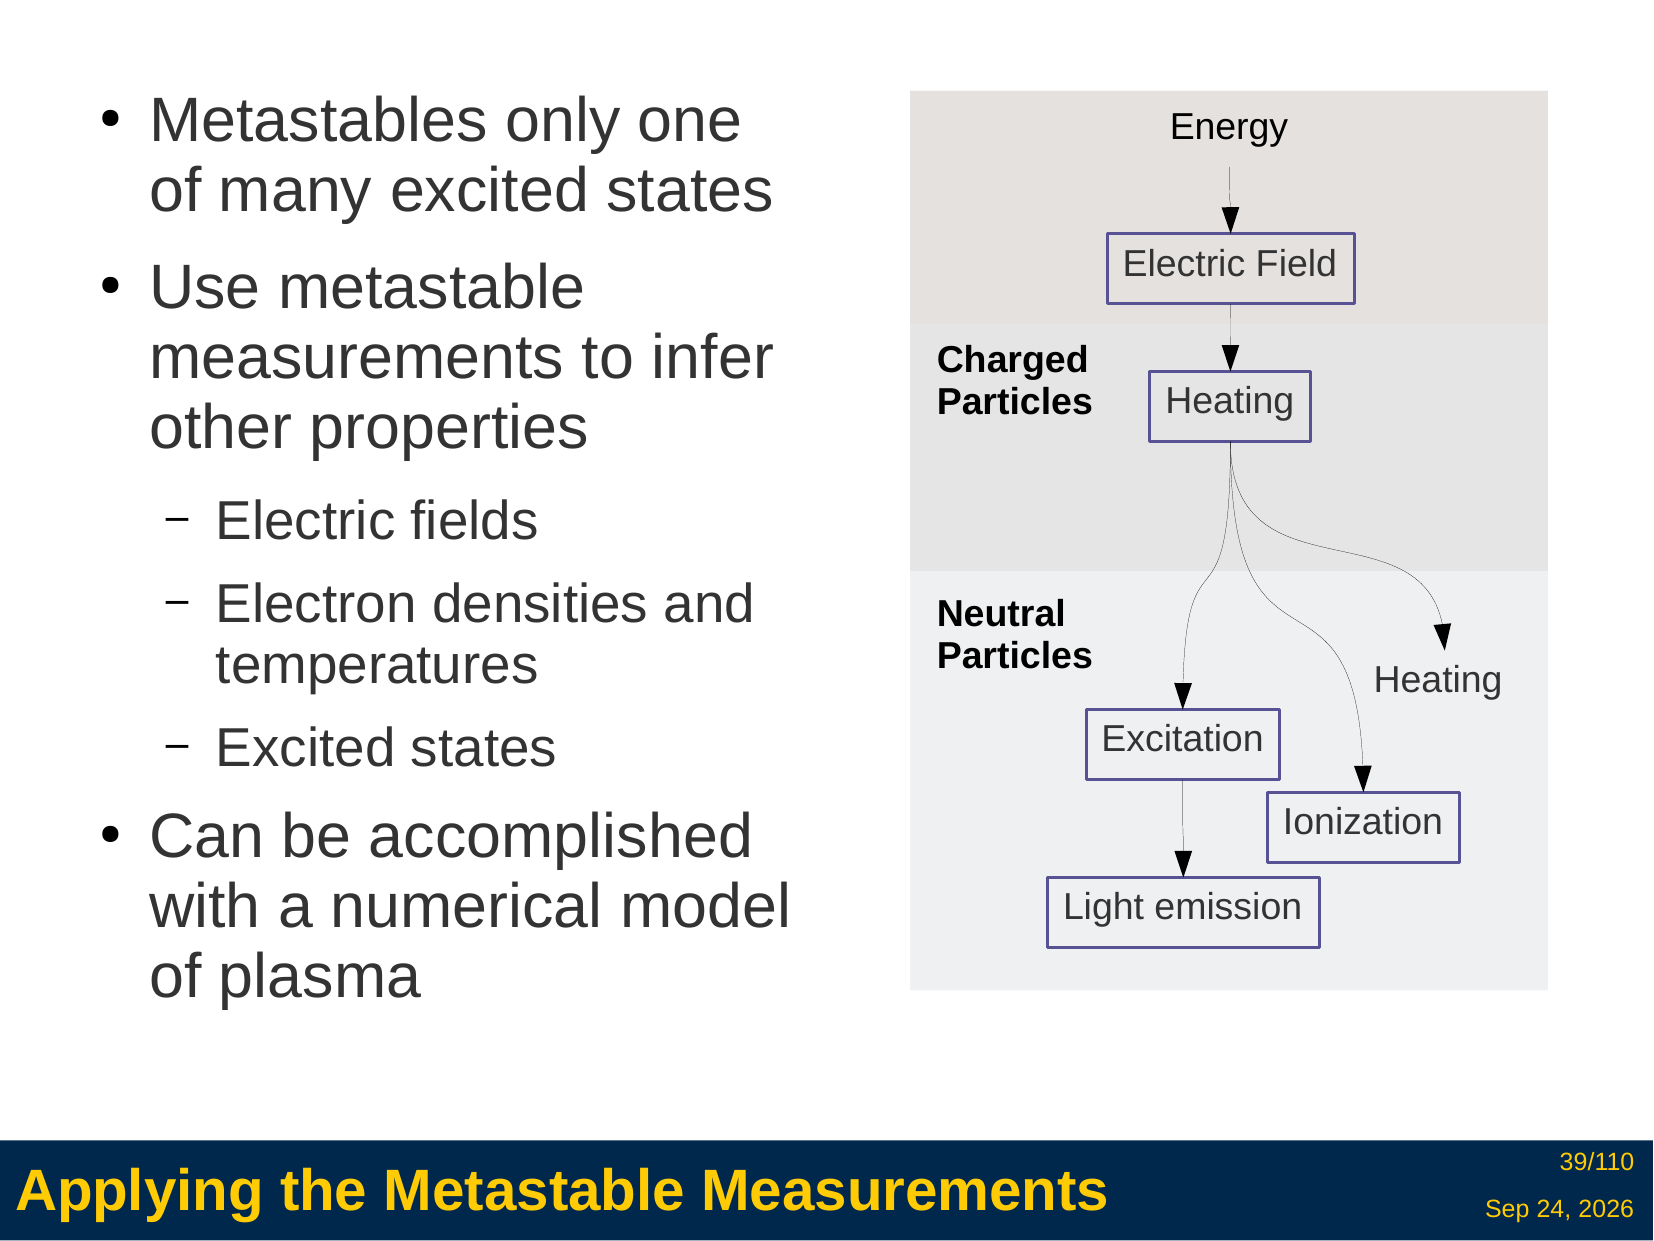

Metastables only one of many excited states
Use metastable measurements to infer other properties
Electric fields
Electron densities and temperatures
Excited states
Can be accomplished with a numerical model of plasma
Energy
Energy
Electric Field
Electric Field
Charged
Particles
Charged
Particles
Heating
Heating
Neutral
Particles
Neutral
Particles
Heating
Heating
Excitation
Excitation
Ionization
Ionization
Light emission
Light emission
# Applying the Metastable Measurements
39